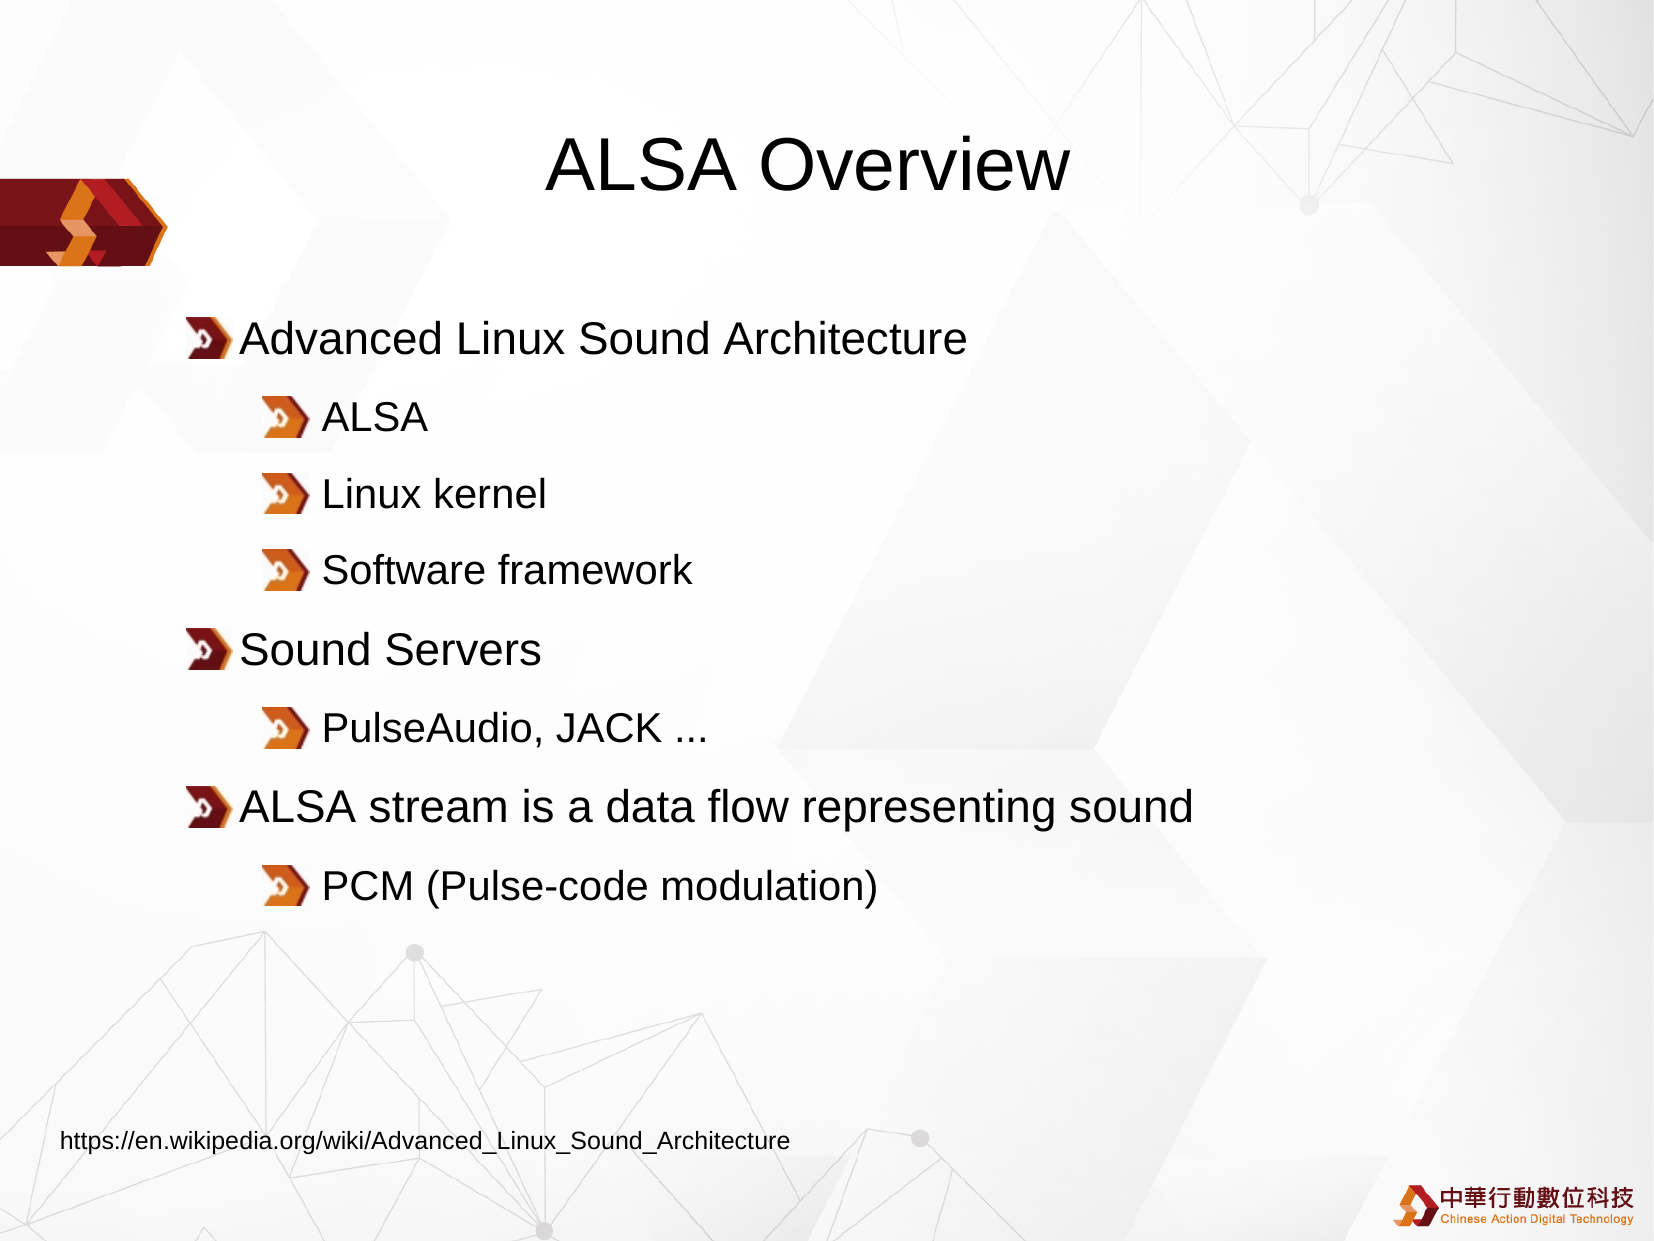

# ALSA Overview
Advanced Linux Sound Architecture
 ALSA
 Linux kernel
 Software framework
Sound Servers
 PulseAudio, JACK ...
ALSA stream is a data flow representing sound
 PCM (Pulse-code modulation)
https://en.wikipedia.org/wiki/Advanced_Linux_Sound_Architecture